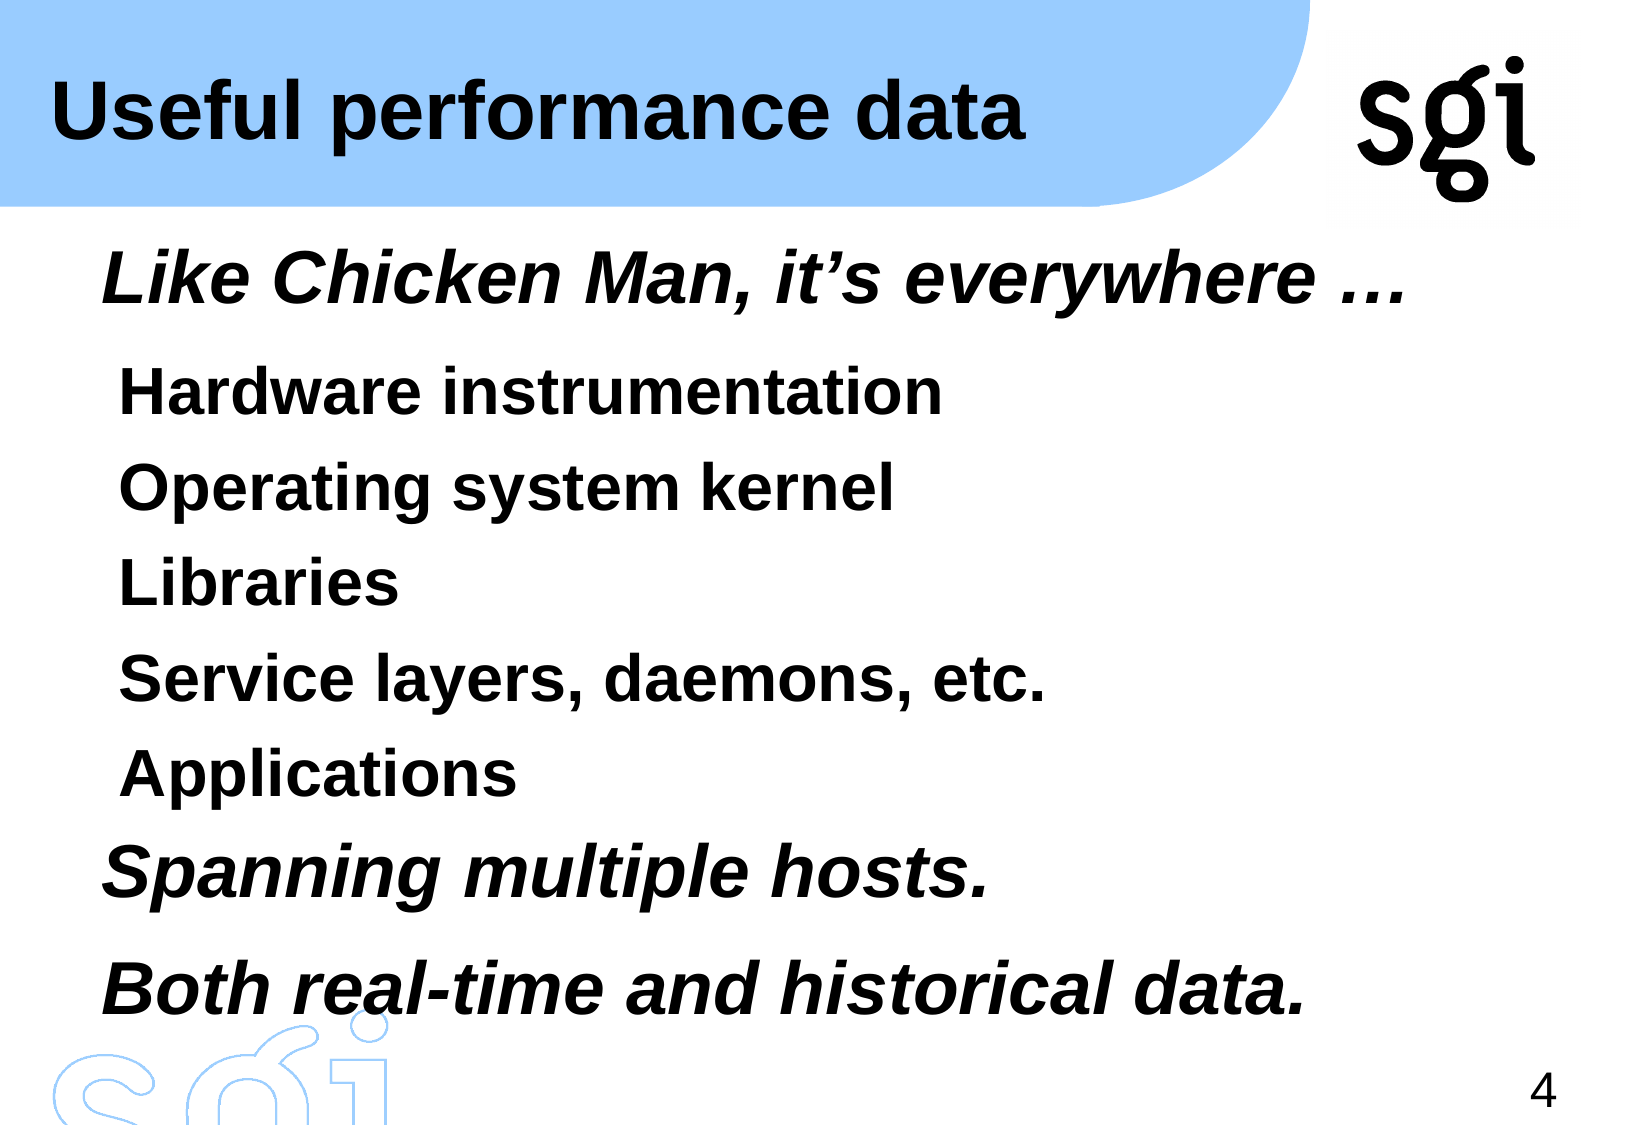

# Useful performance data
Like Chicken Man, it’s everywhere …
Hardware instrumentation
Operating system kernel
Libraries
Service layers, daemons, etc.
Applications
Spanning multiple hosts.
Both real-time and historical data.